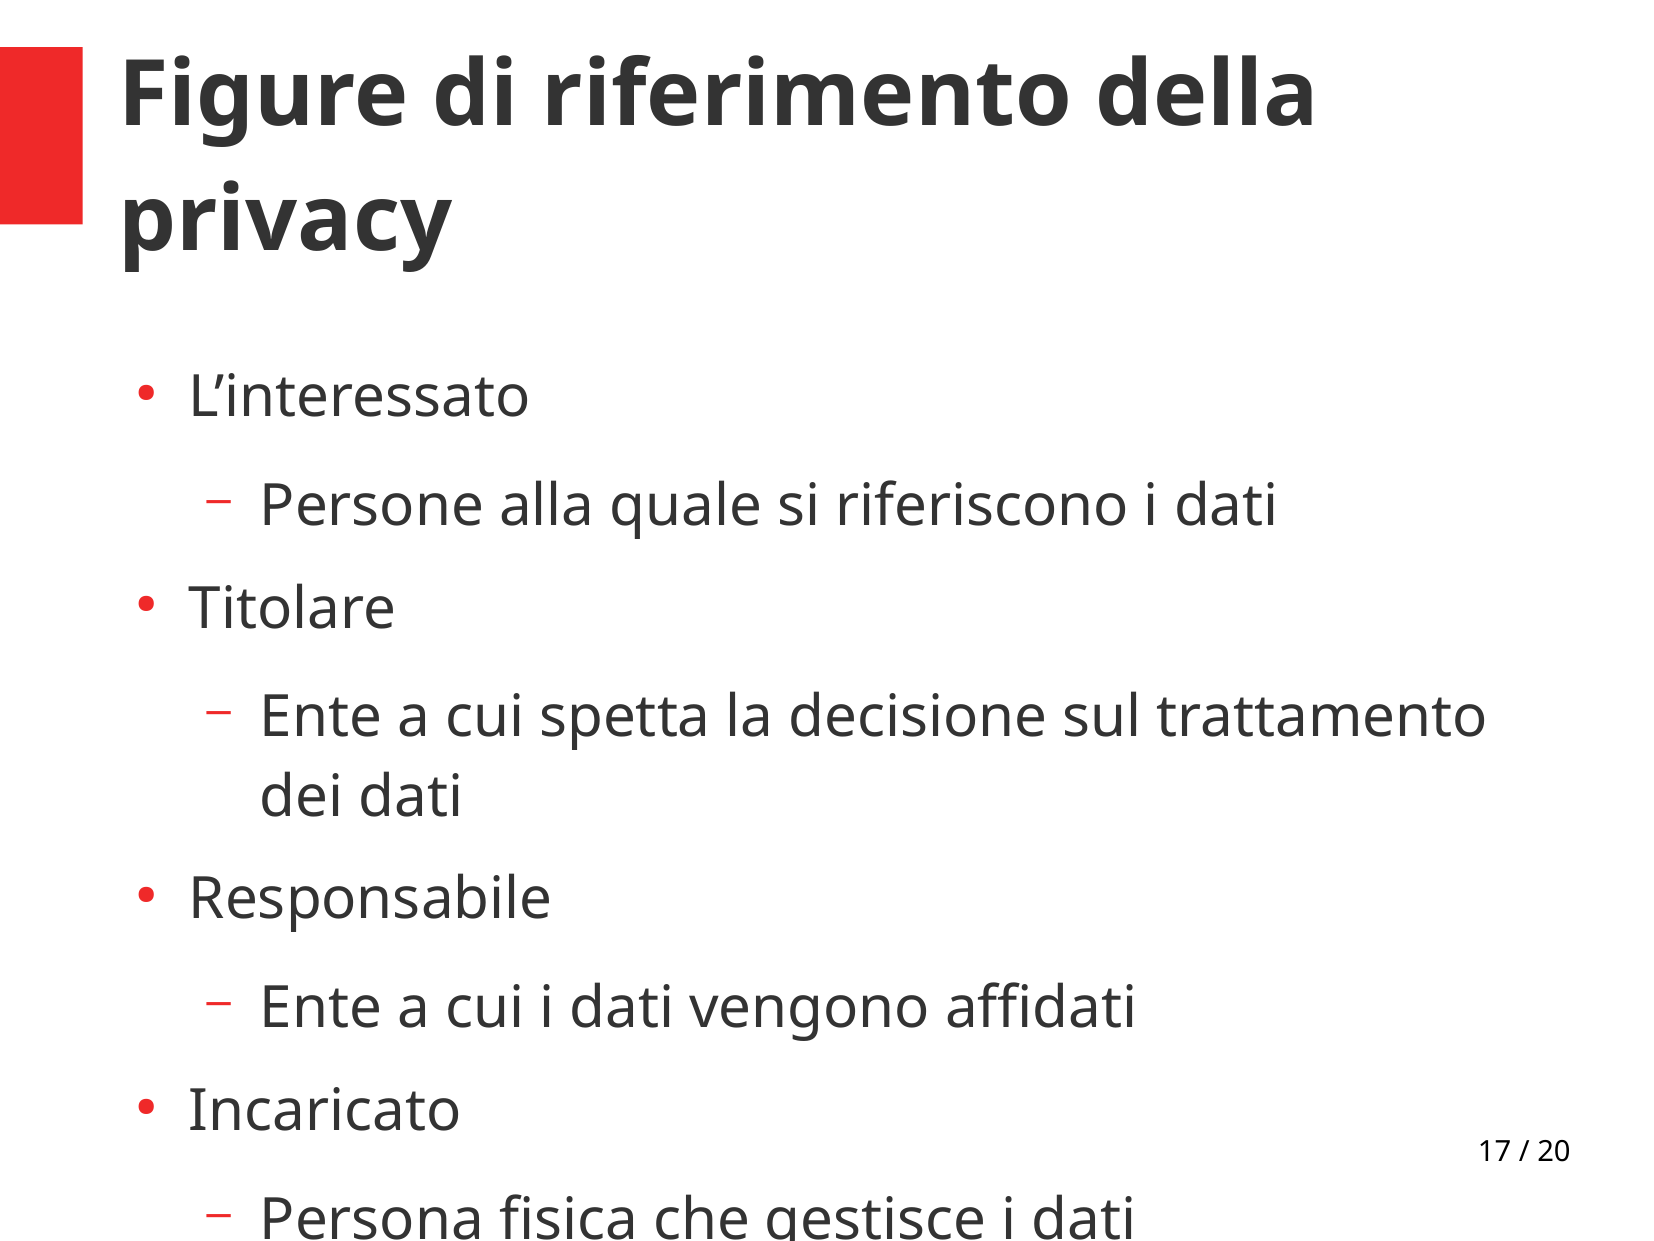

# Figure di riferimento della privacy
L’interessato
Persone alla quale si riferiscono i dati
Titolare
Ente a cui spetta la decisione sul trattamento dei dati
Responsabile
Ente a cui i dati vengono affidati
Incaricato
Persona fisica che gestisce i dati
17